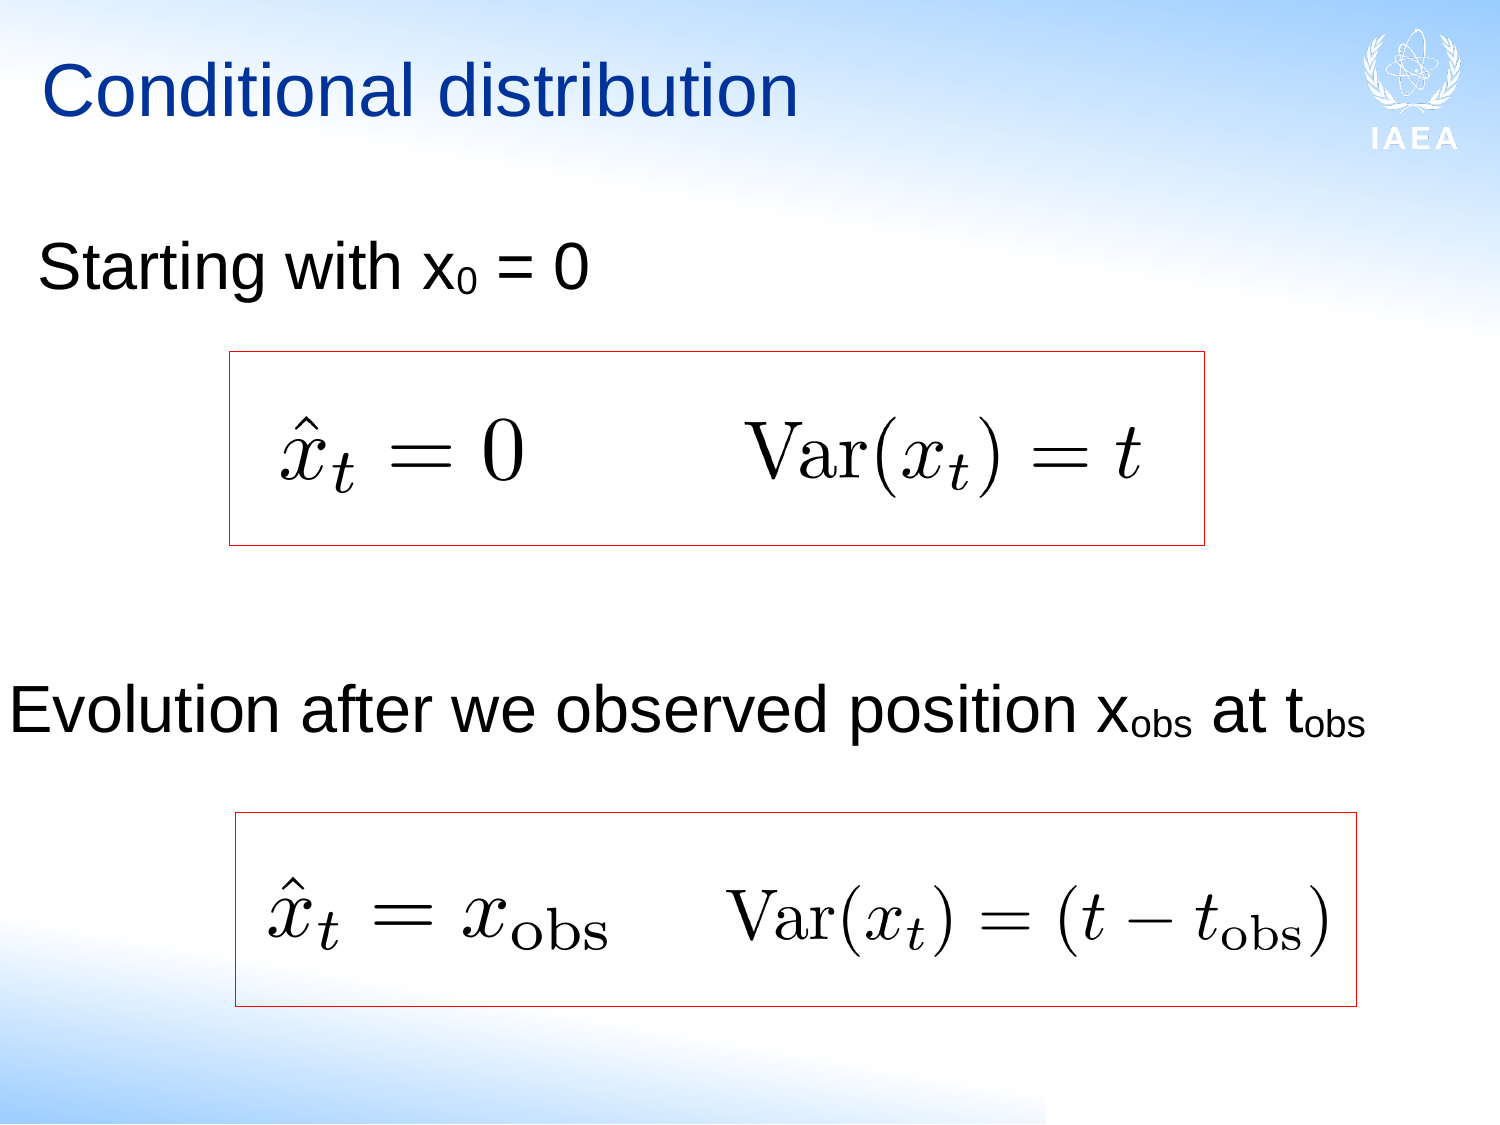

# Conditional distribution
Starting with x0 = 0
Evolution after we observed position xobs at tobs